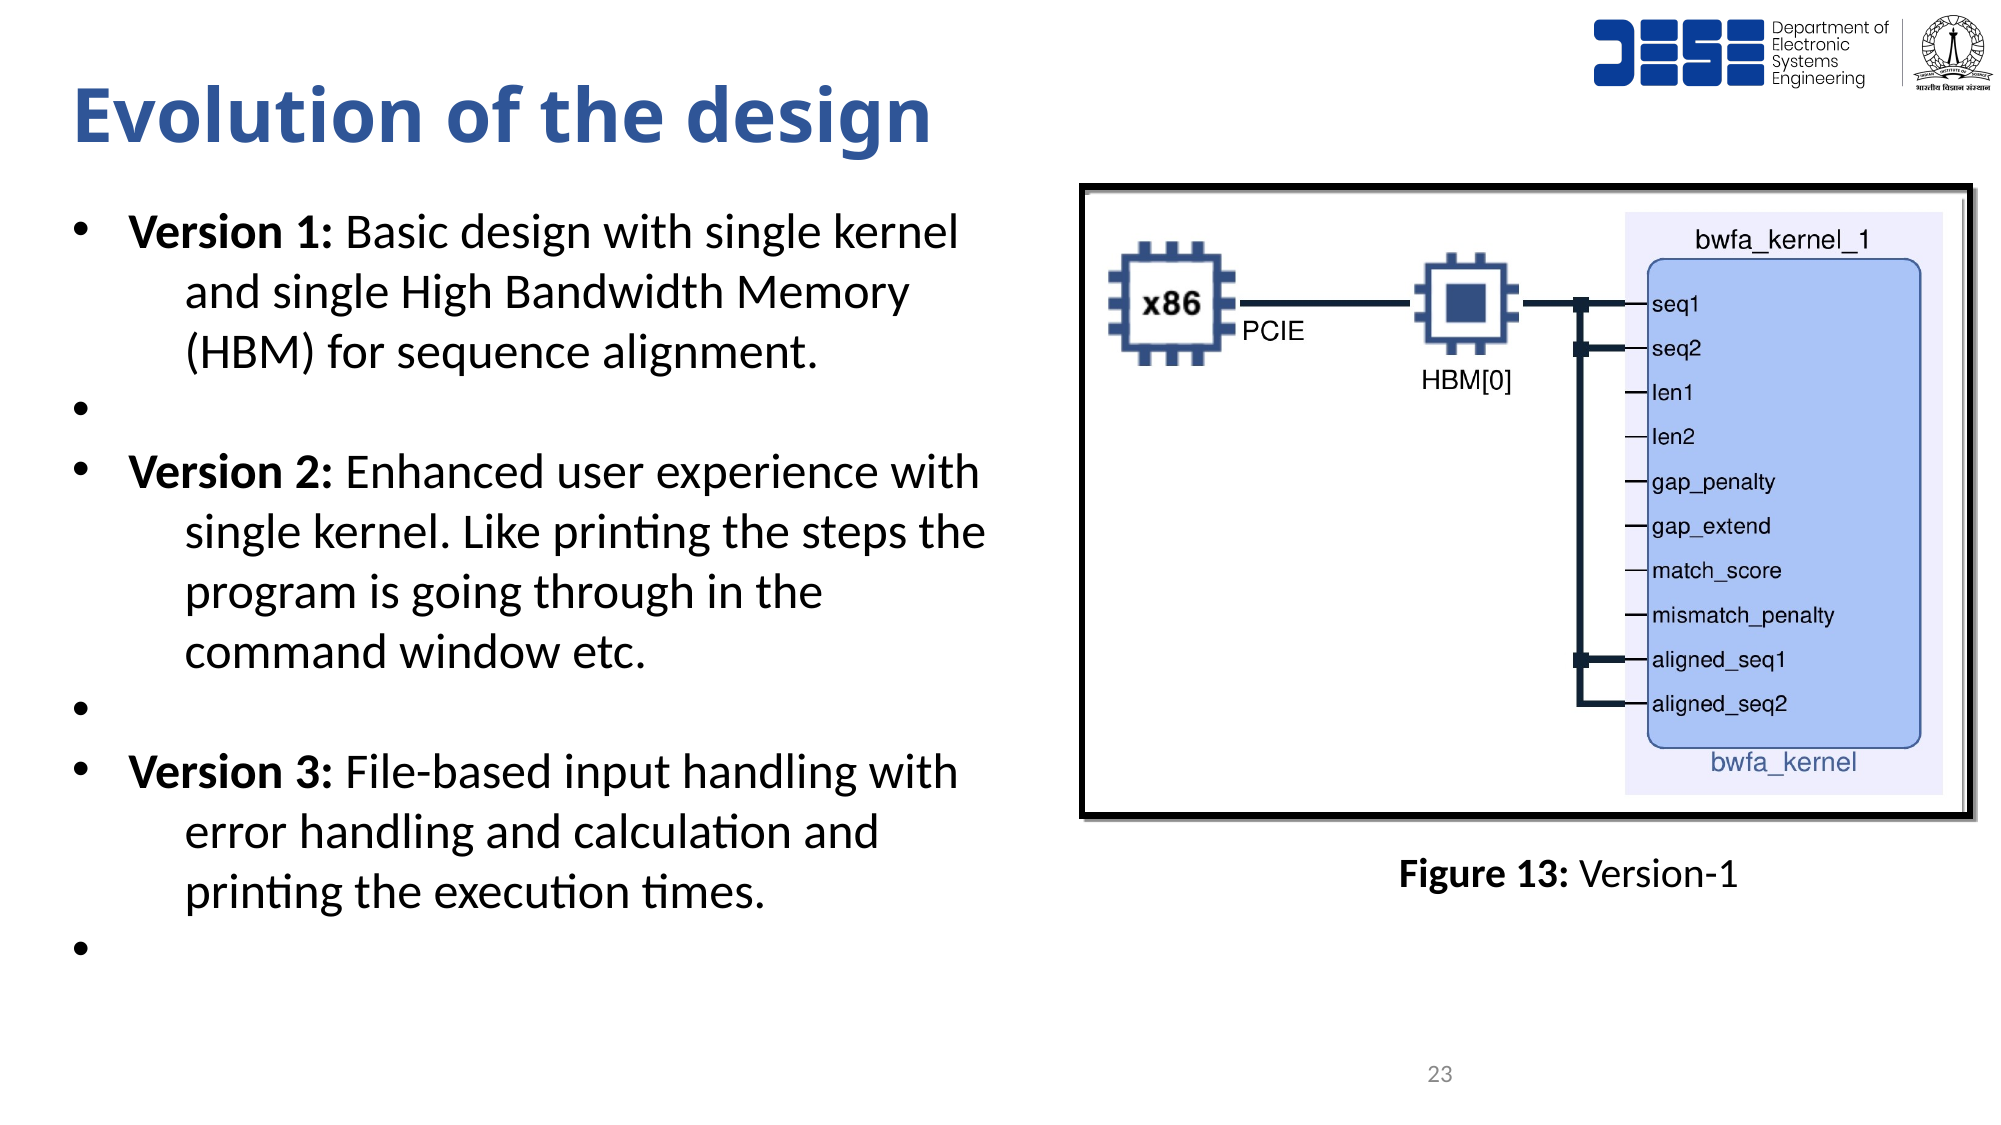

# Evolution of the design
Version 1: Basic design with single kernel and single High Bandwidth Memory (HBM) for sequence alignment.
Version 2: Enhanced user experience with single kernel. Like printing the steps the program is going through in the command window etc.
Version 3: File-based input handling with error handling and calculation and printing the execution times.
Figure 13: Version-1
23